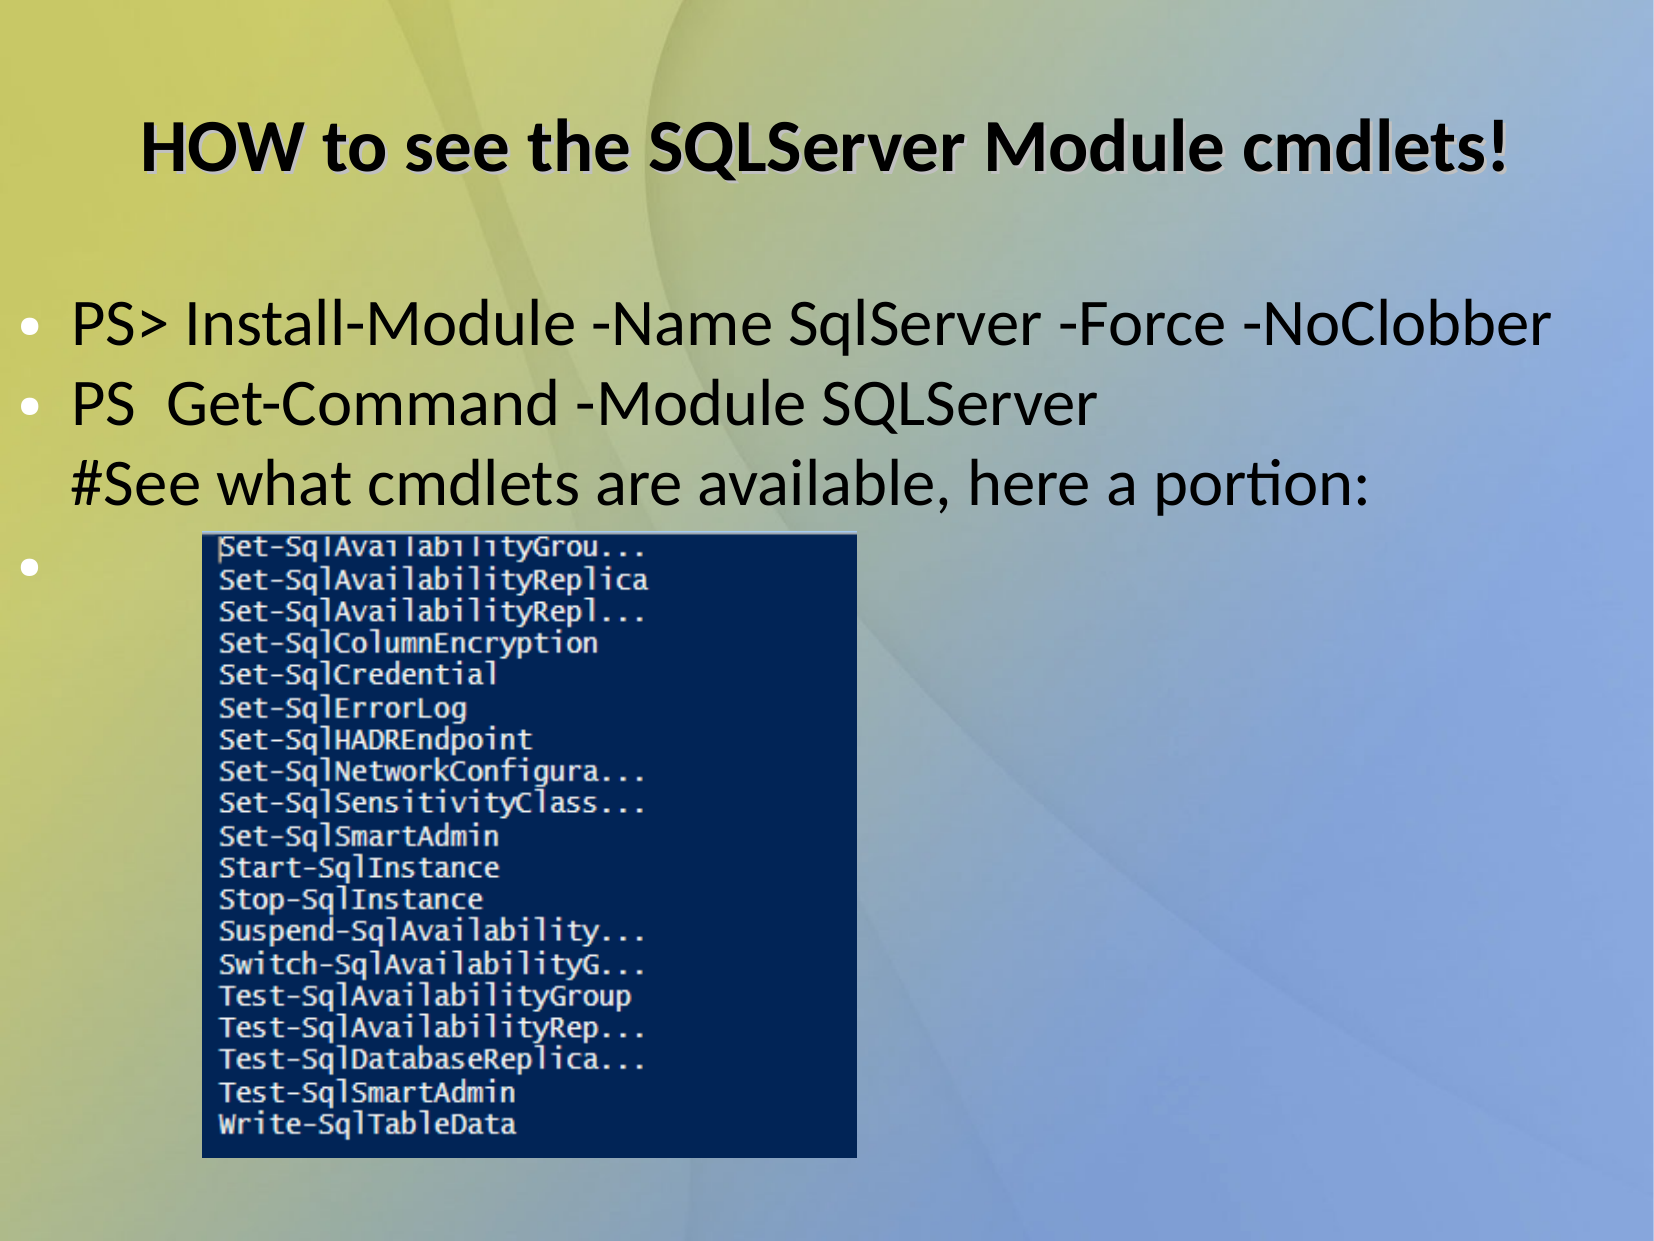

# HOW to see the SQLServer Module cmdlets!
PS> Install-Module -Name SqlServer -Force -NoClobber
PS Get-Command -Module SQLServer
#See what cmdlets are available, here a portion: